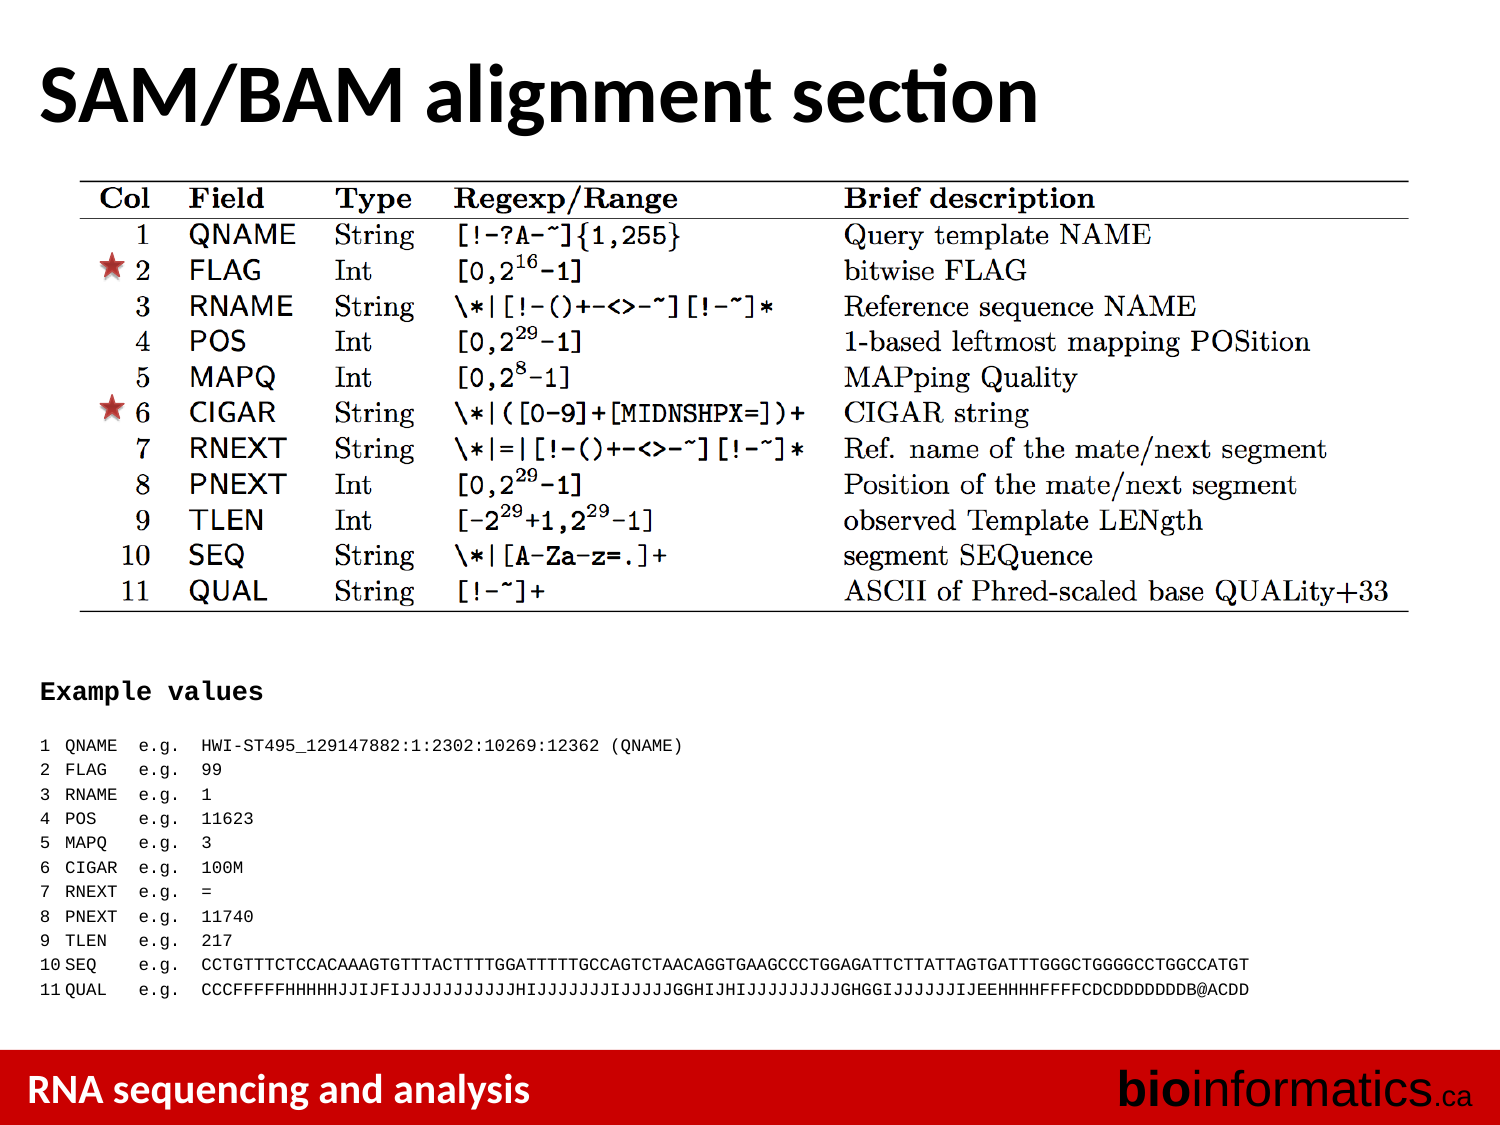

# SAM/BAM alignment section
Example values
QNAME e.g. HWI-ST495_129147882:1:2302:10269:12362 (QNAME)
FLAG e.g. 99
RNAME e.g. 1
POS e.g. 11623
MAPQ e.g. 3
CIGAR e.g. 100M
RNEXT e.g. =
PNEXT e.g. 11740
TLEN e.g. 217
SEQ e.g. CCTGTTTCTCCACAAAGTGTTTACTTTTGGATTTTTGCCAGTCTAACAGGTGAAGCCCTGGAGATTCTTATTAGTGATTTGGGCTGGGGCCTGGCCATGT
QUAL e.g. CCCFFFFFHHHHHJJIJFIJJJJJJJJJJJHIJJJJJJJIJJJJJGGHIJHIJJJJJJJJJGHGGIJJJJJJIJEEHHHHFFFFCDCDDDDDDDB@ACDD